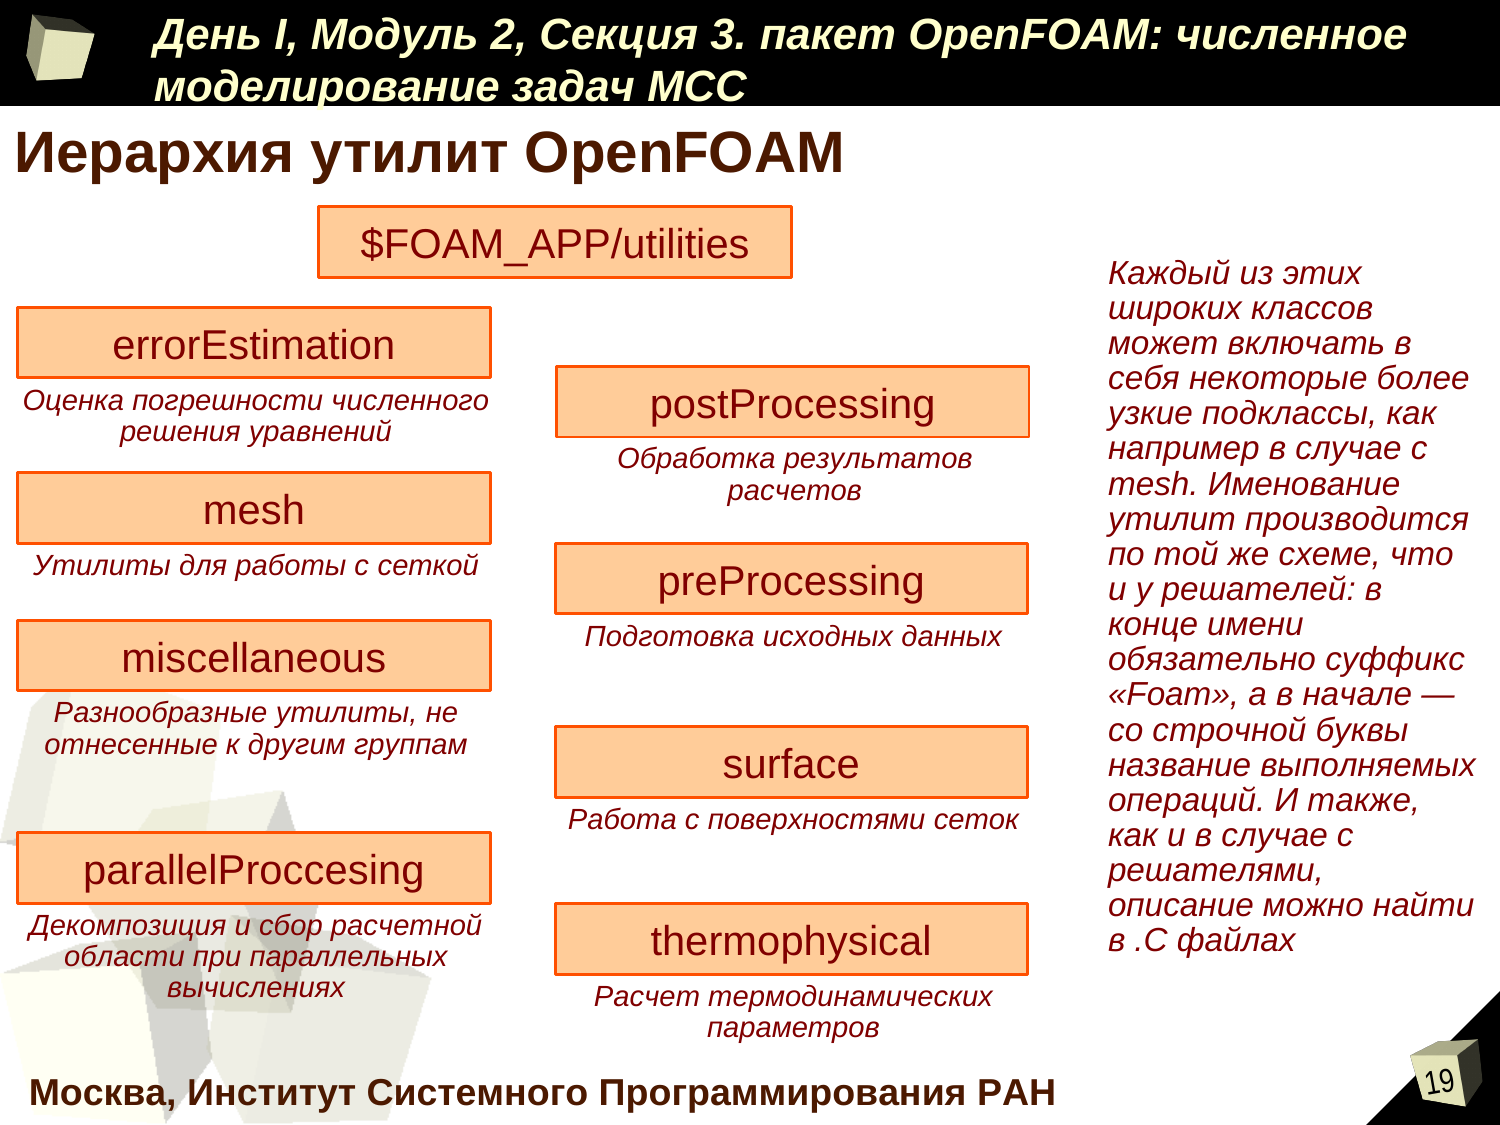

#
Иерархия утилит OpenFOAM
$FOAM_APP/utilities
Каждый из этих широких классов может включать в себя некоторые более узкие подклассы, как например в случае с mesh. Именование утилит производится по той же схеме, что и у решателей: в конце имени обязательно суффикс «Foam», а в начале — со строчной буквы название выполняемых операций. И также, как и в случае с решателями, описание можно найти в .C файлах
errorEstimation
postProcessing
Оценка погрешности численного решения уравнений
Обработка результатов расчетов
mesh
preProcessing
Утилиты для работы с сеткой
miscellaneous
Подготовка исходных данных
Разнообразные утилиты, не отнесенные к другим группам
surface
Работа с поверхностями сеток
parallelProccesing
thermophysical
Декомпозиция и сбор расчетной области при параллельных вычислениях
Расчет термодинамических параметров